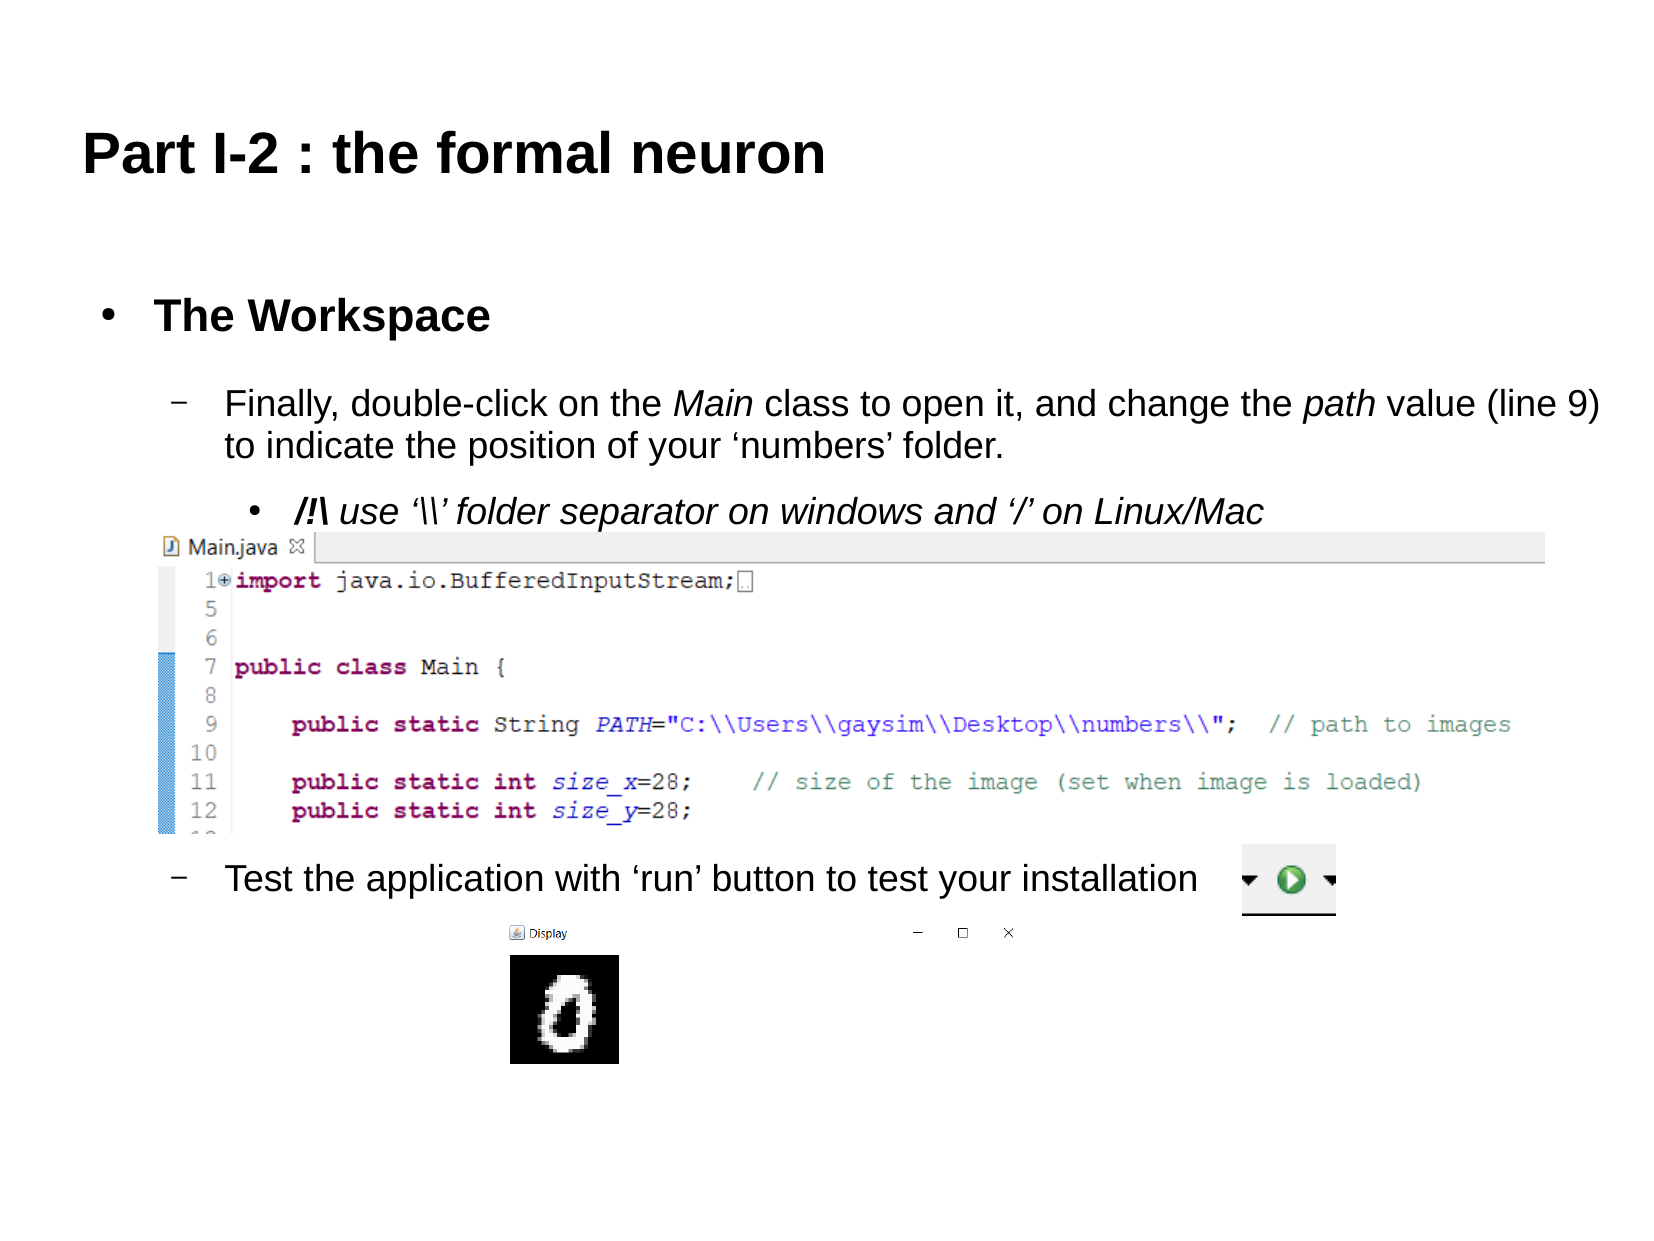

# Part I-2 : the formal neuron
The Workspace
Finally, double-click on the Main class to open it, and change the path value (line 9) to indicate the position of your ‘numbers’ folder.
/!\ use ‘\\’ folder separator on windows and ‘/’ on Linux/Mac
Test the application with ‘run’ button to test your installation